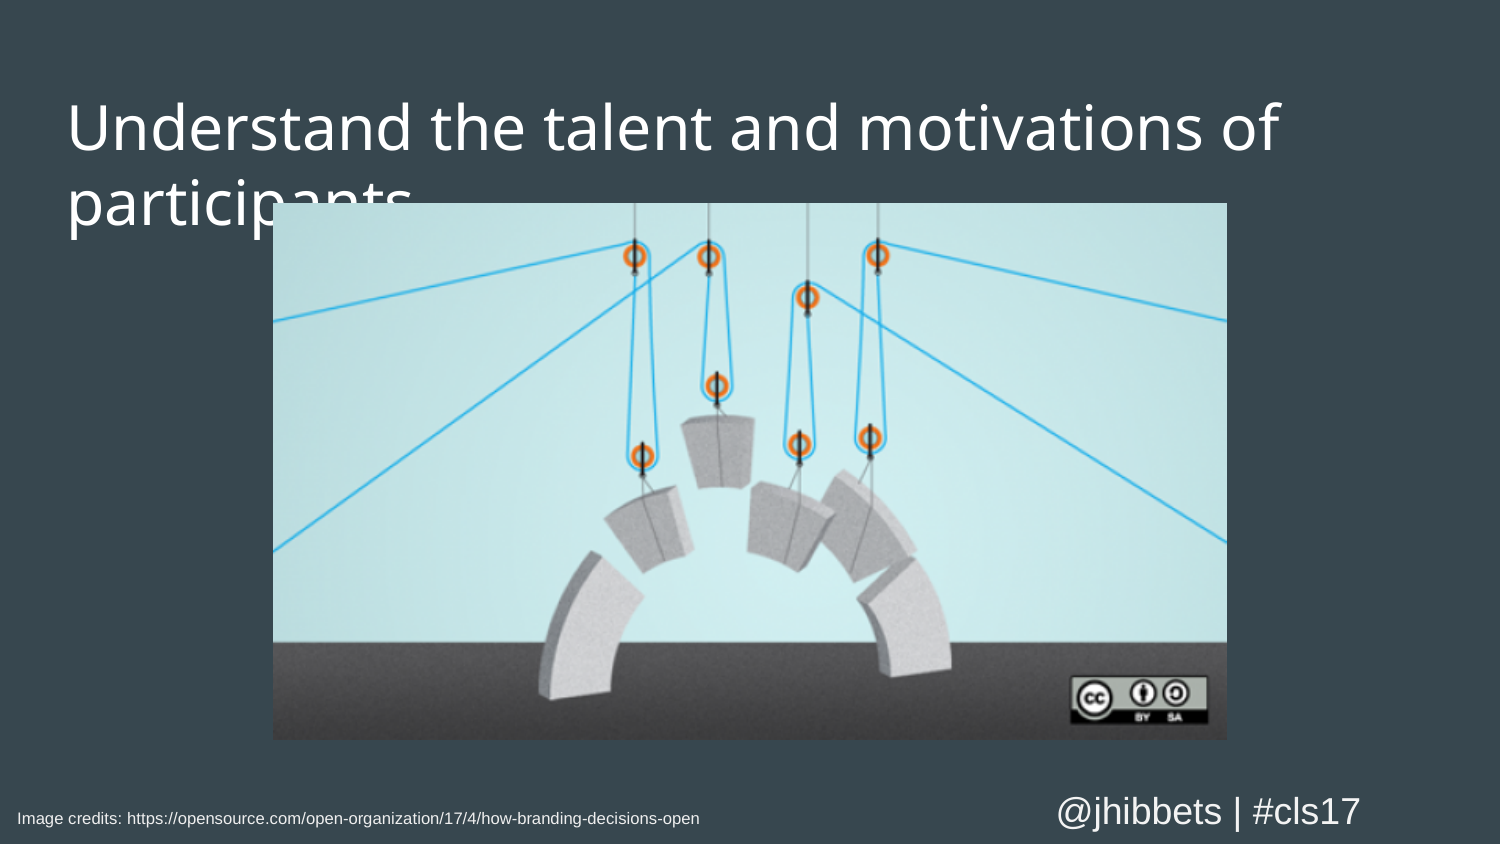

# Understand the talent and motivations of participants
Image credits: https://opensource.com/open-organization/17/4/how-branding-decisions-open